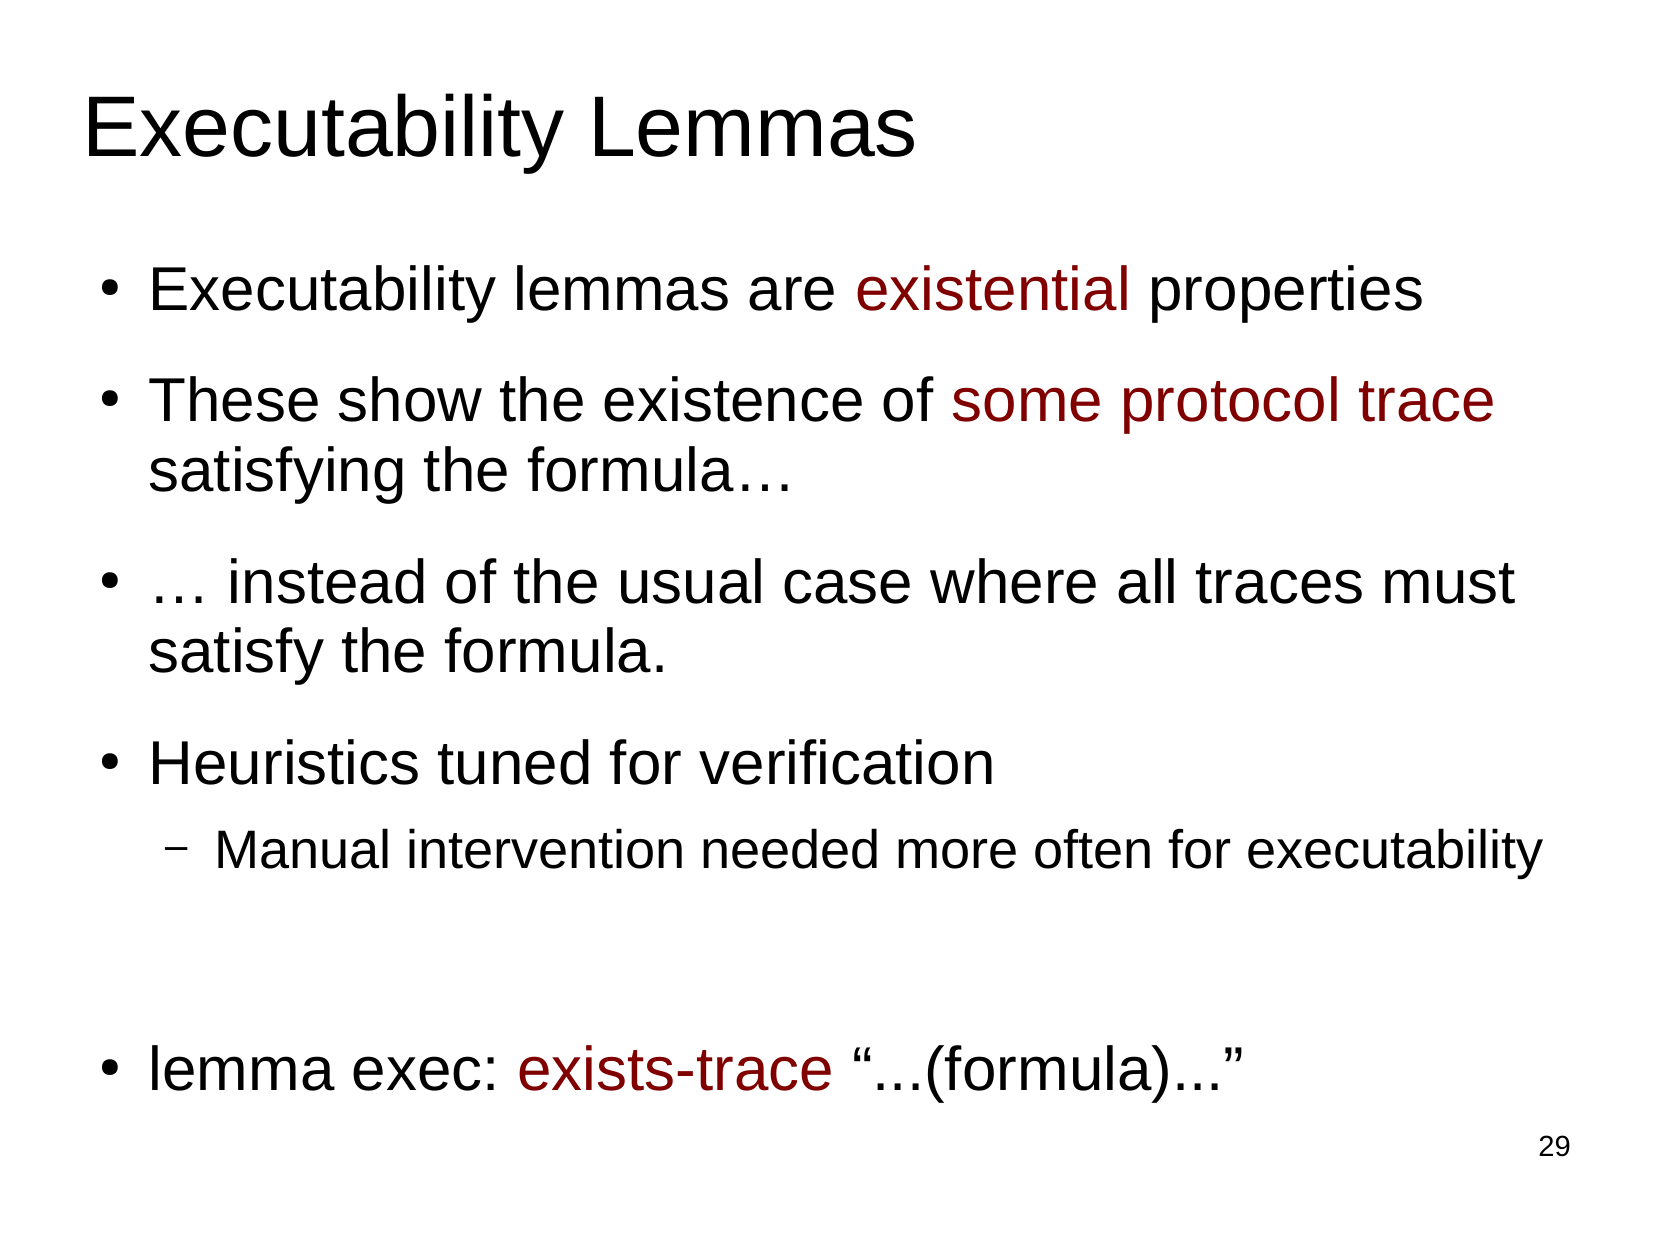

# Executability Lemmas
Executability lemmas are existential properties
These show the existence of some protocol trace satisfying the formula…
… instead of the usual case where all traces must satisfy the formula.
Heuristics tuned for verification
Manual intervention needed more often for executability
lemma exec: exists-trace “...(formula)...”
29